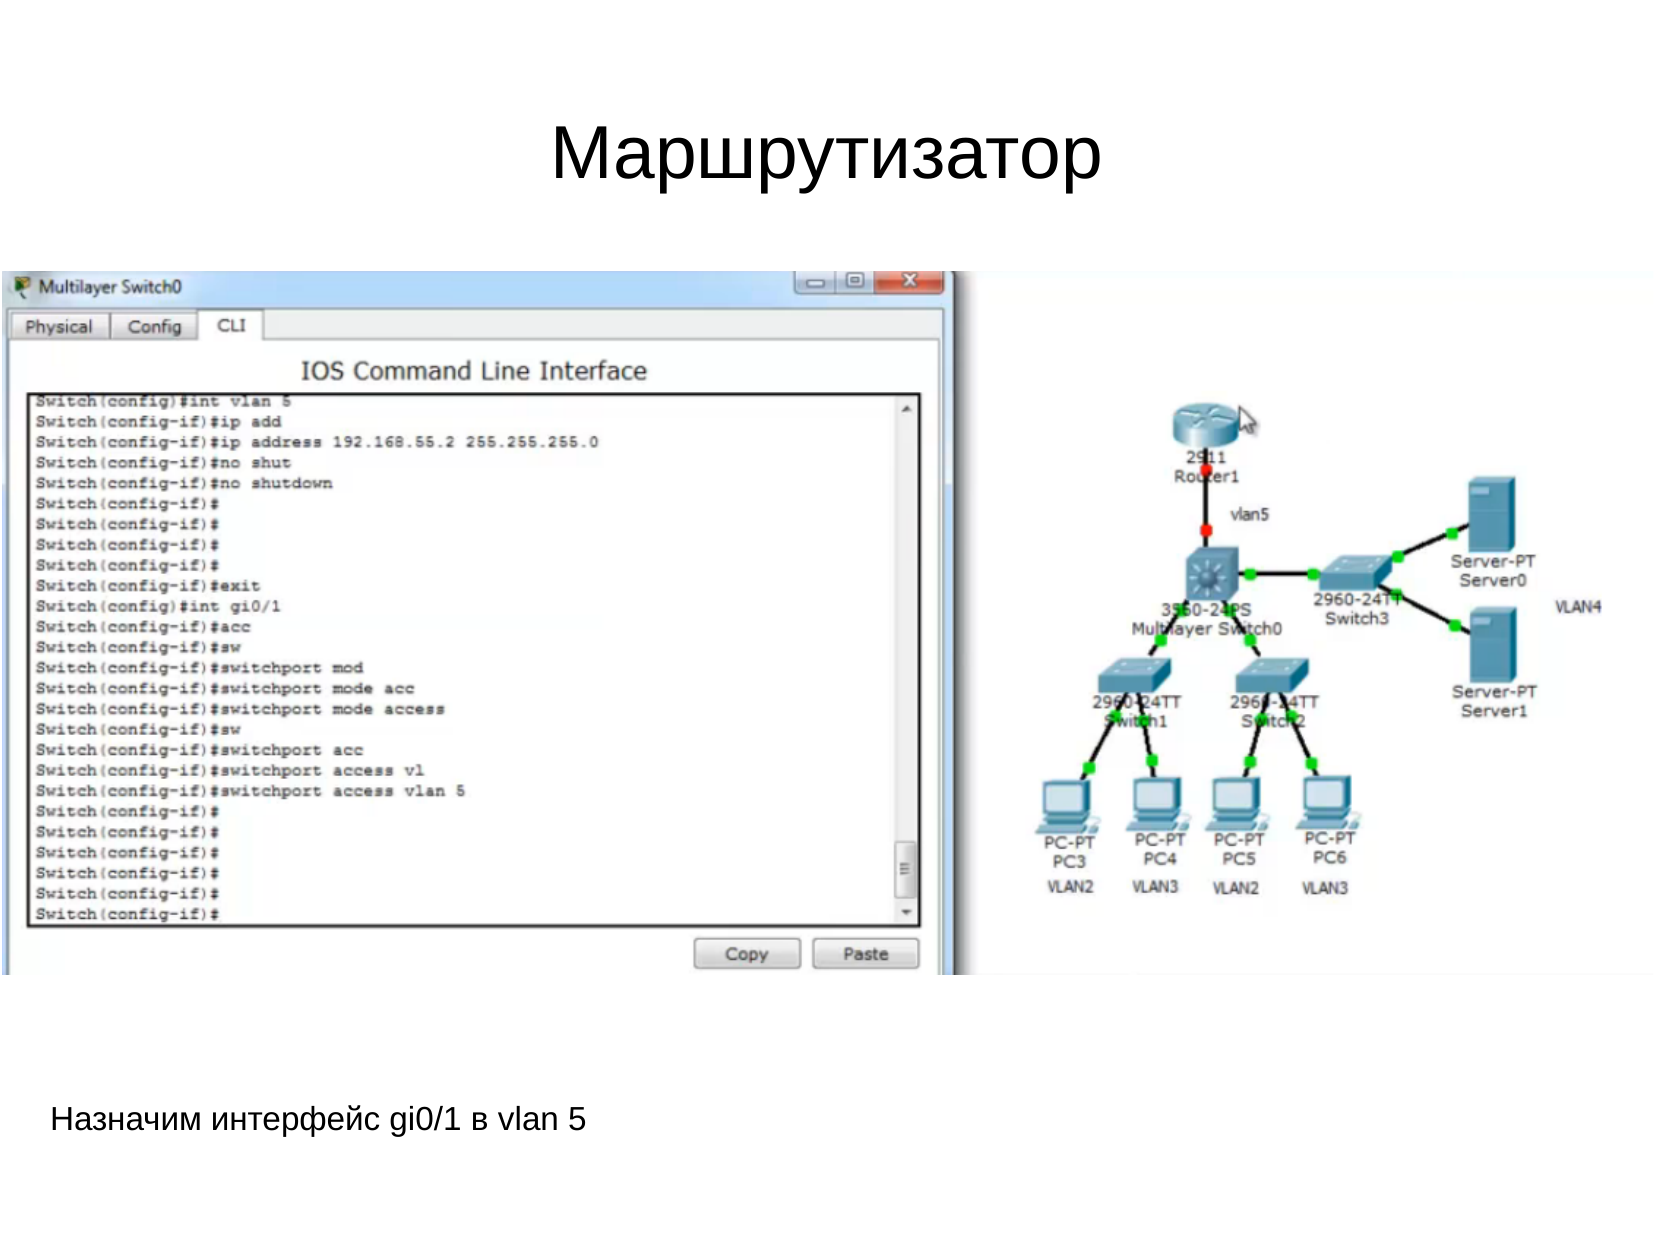

# Маршрутизатор
Назначим интерфейс gi0/1 в vlan 5